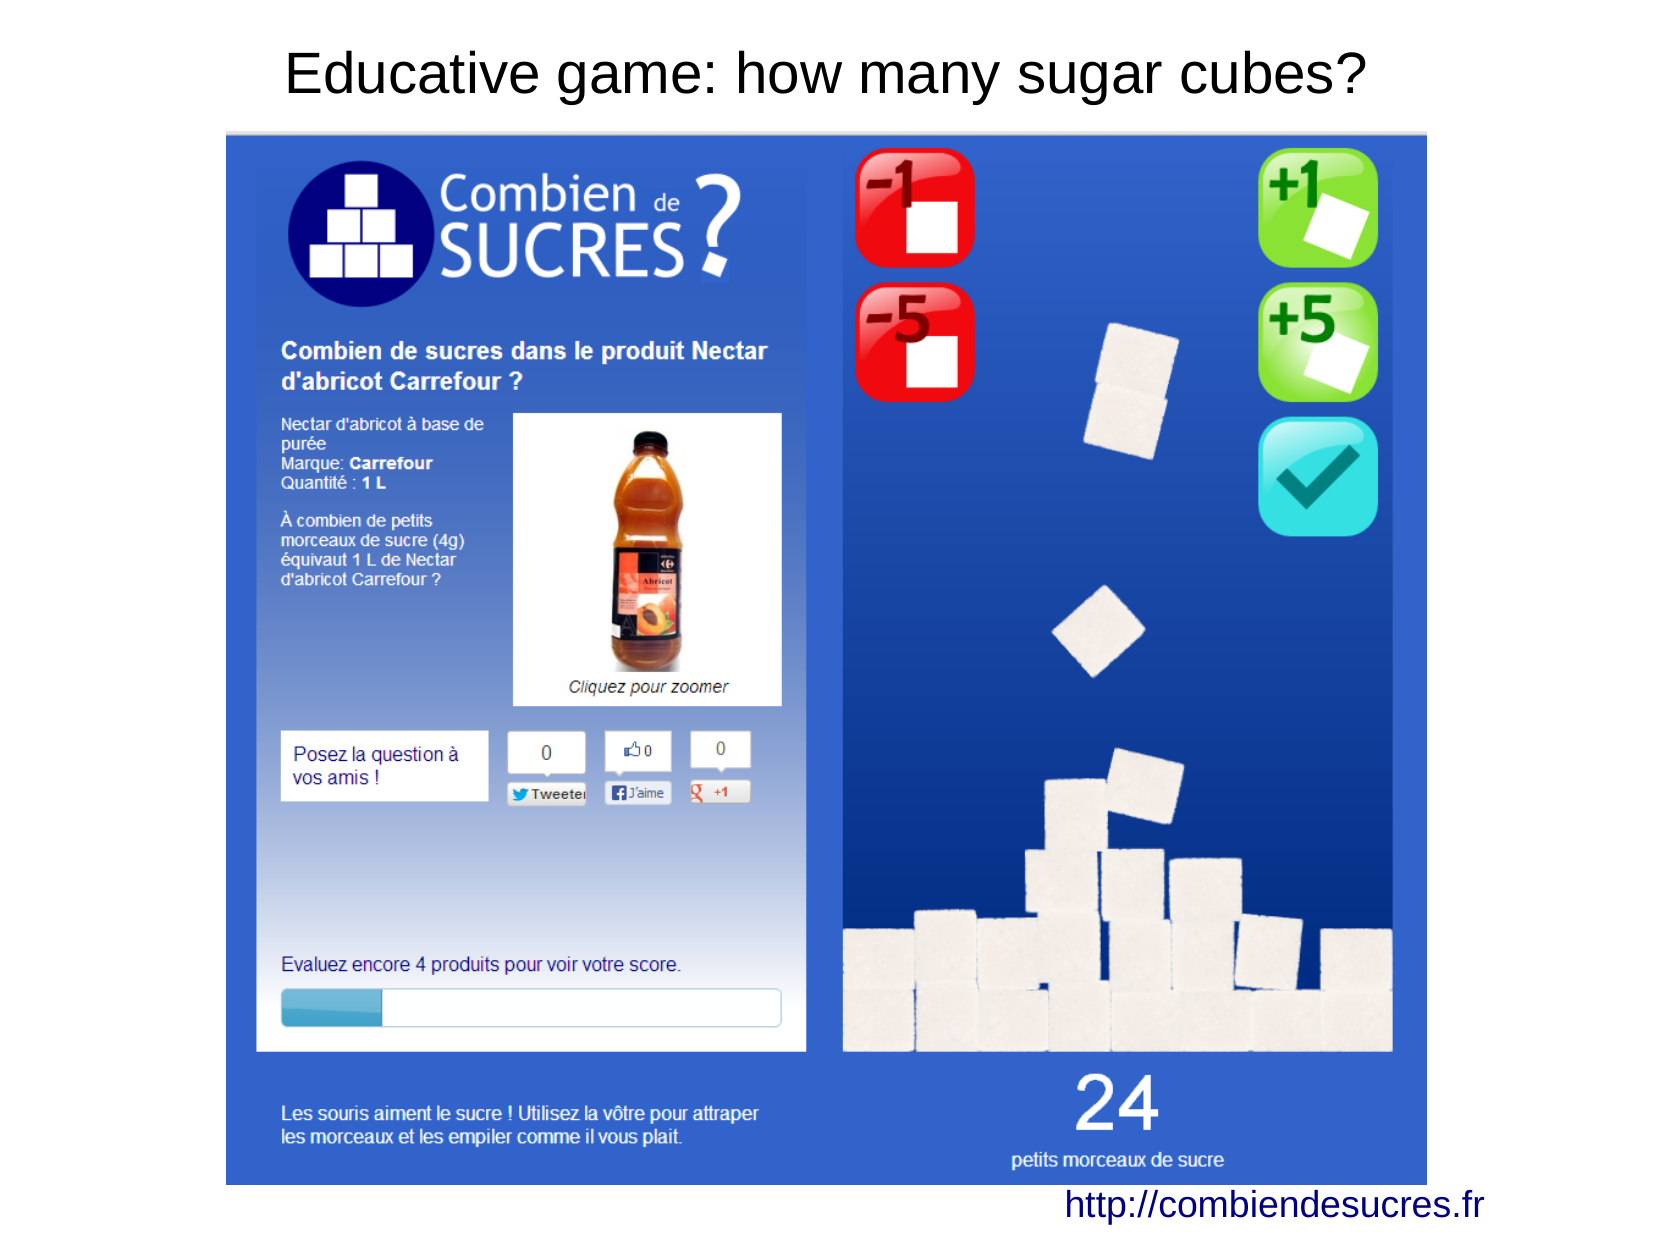

Educative game: how many sugar cubes?
http://combiendesucres.fr